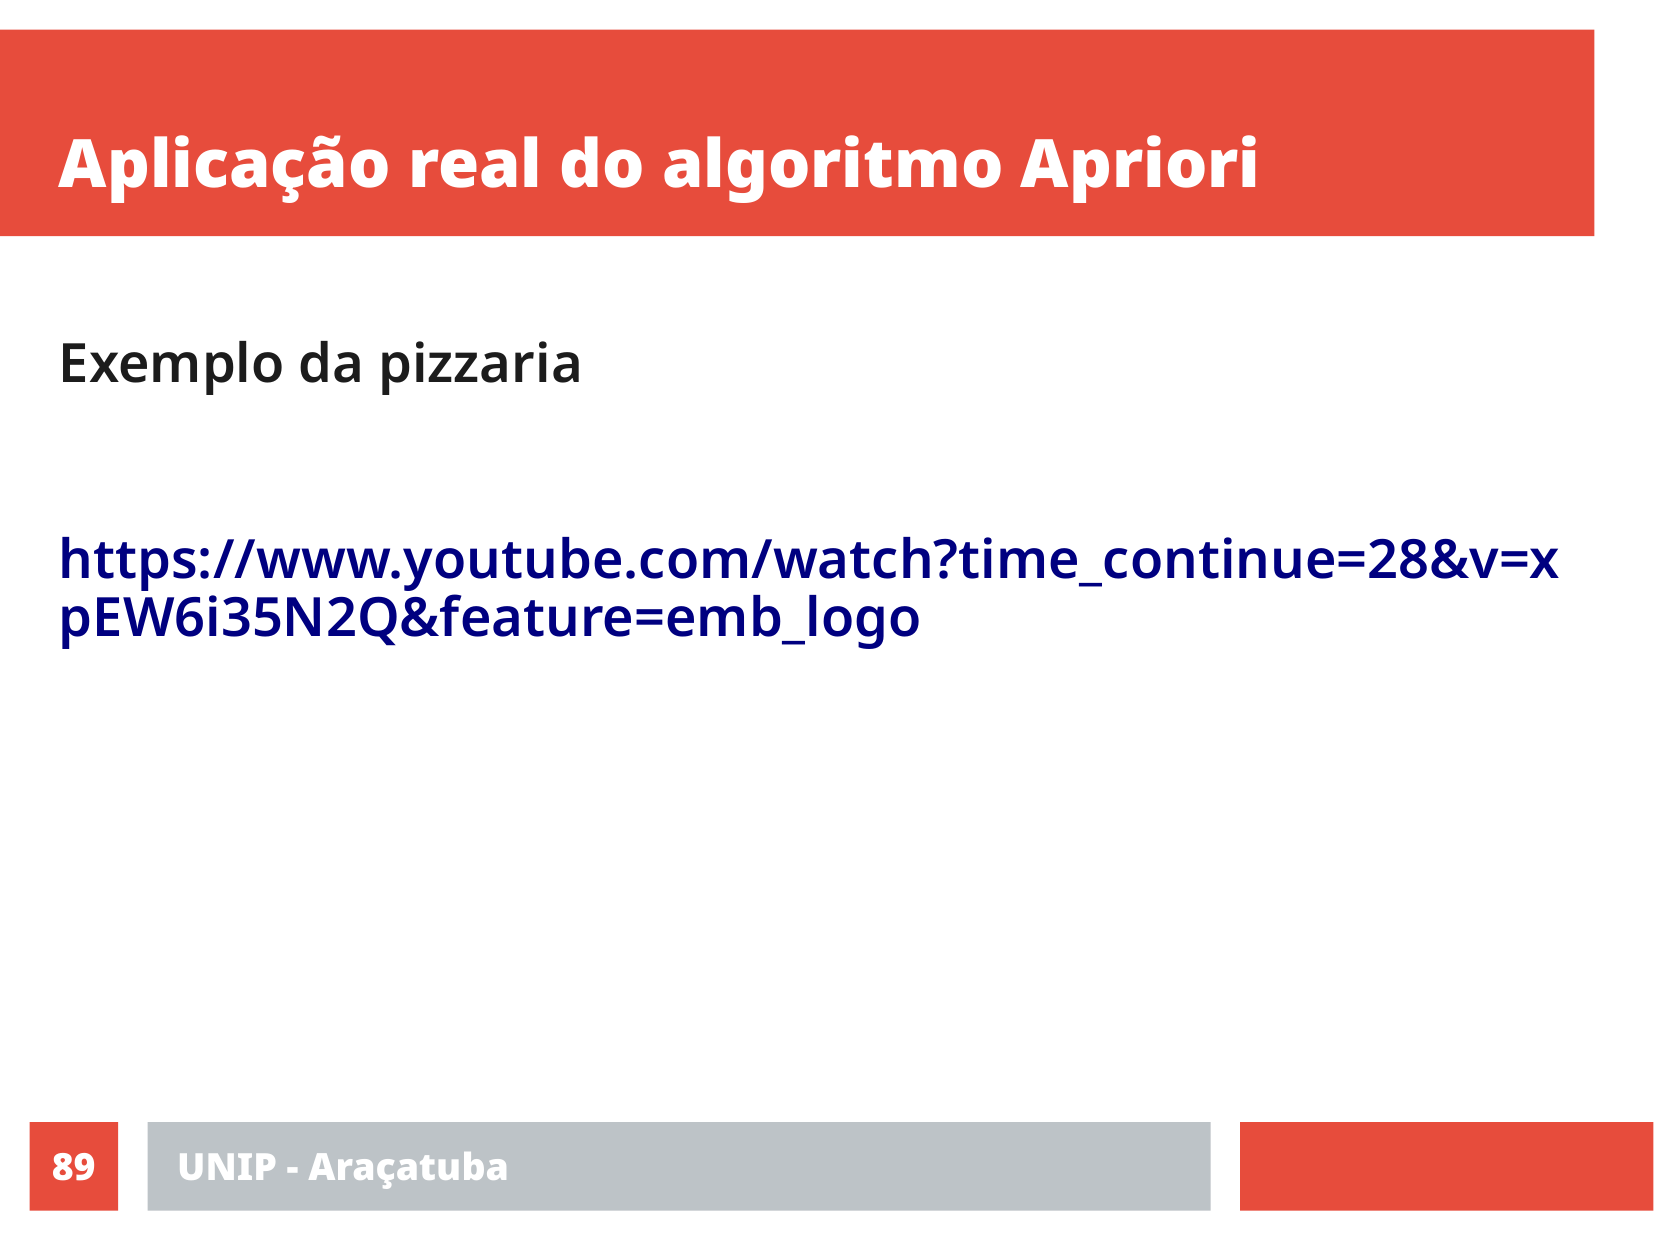

# Aplicação real do algoritmo Apriori
Exemplo da pizzaria
https://www.youtube.com/watch?time_continue=28&v=xpEW6i35N2Q&feature=emb_logo
89
UNIP - Araçatuba